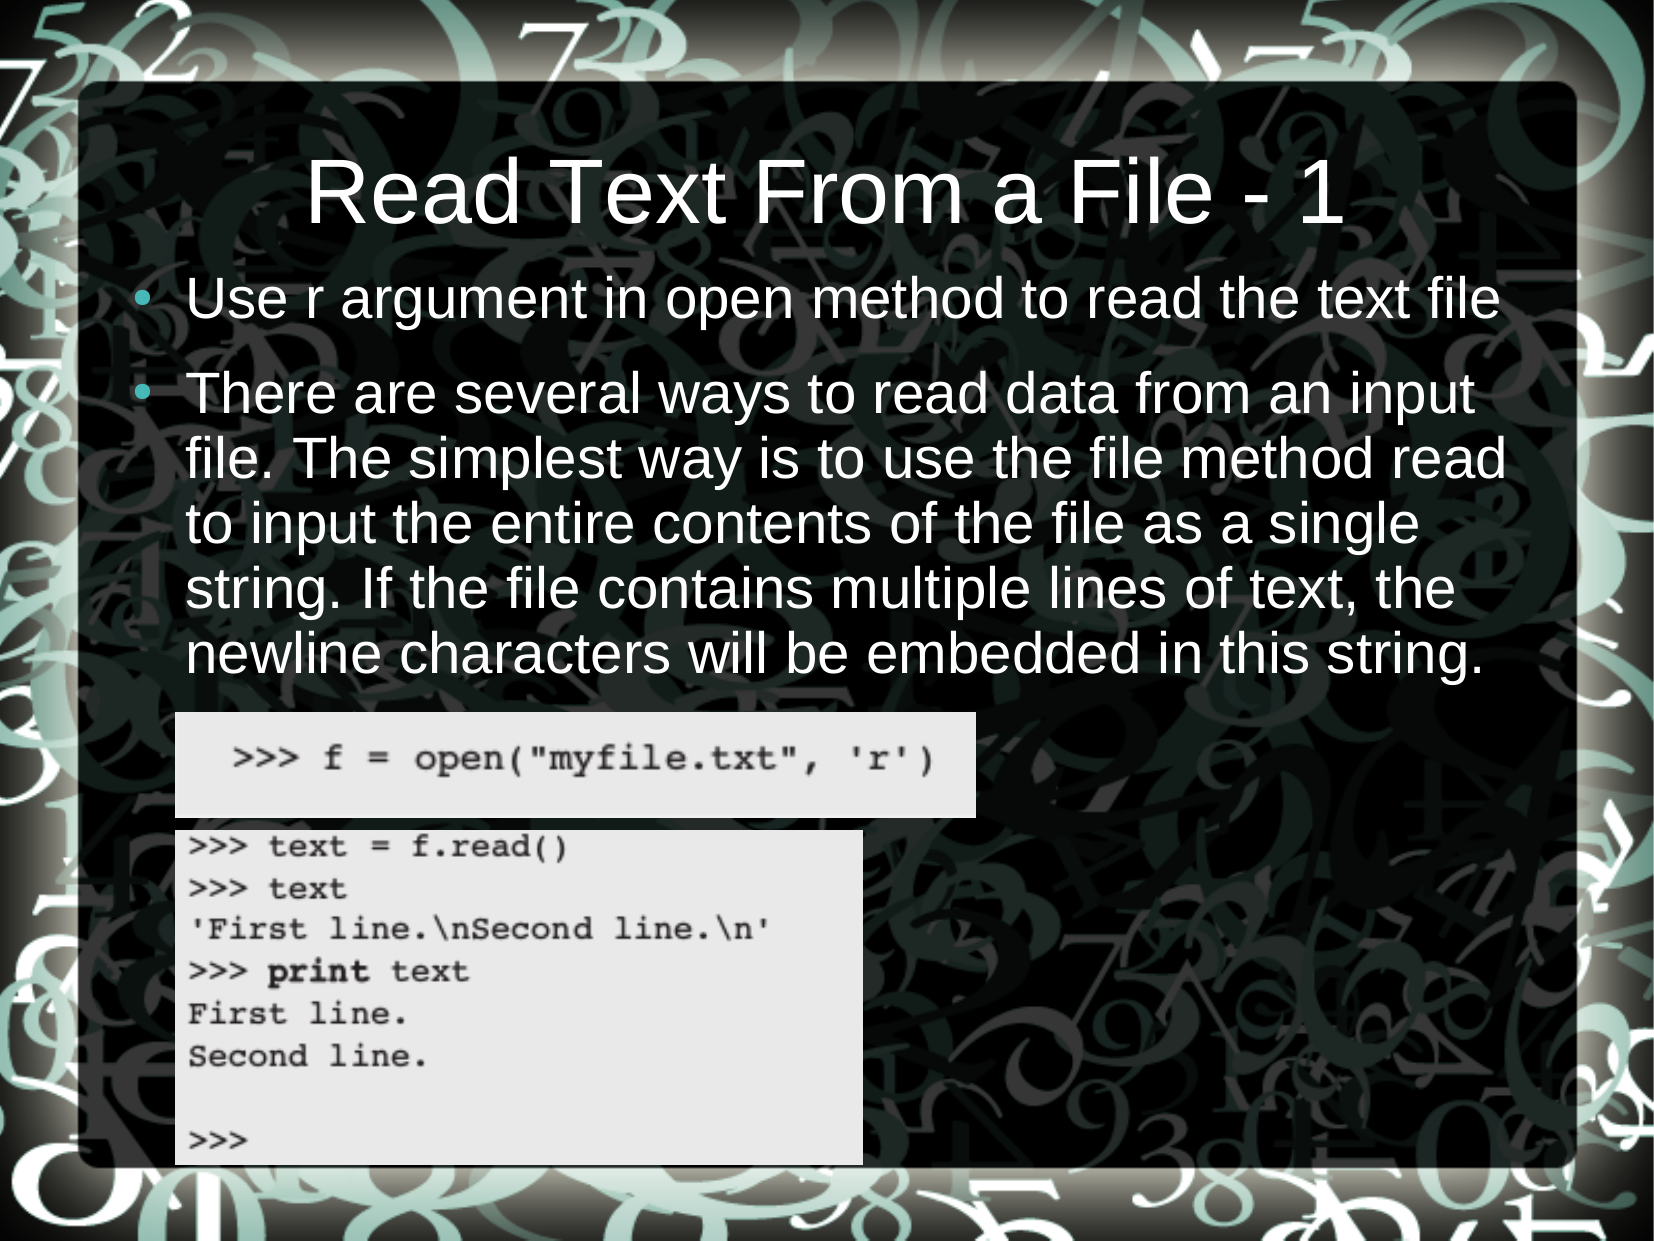

# Read Text From a File - 1
Use r argument in open method to read the text file
There are several ways to read data from an input file. The simplest way is to use the file method read to input the entire contents of the file as a single string. If the file contains multiple lines of text, the newline characters will be embedded in this string.